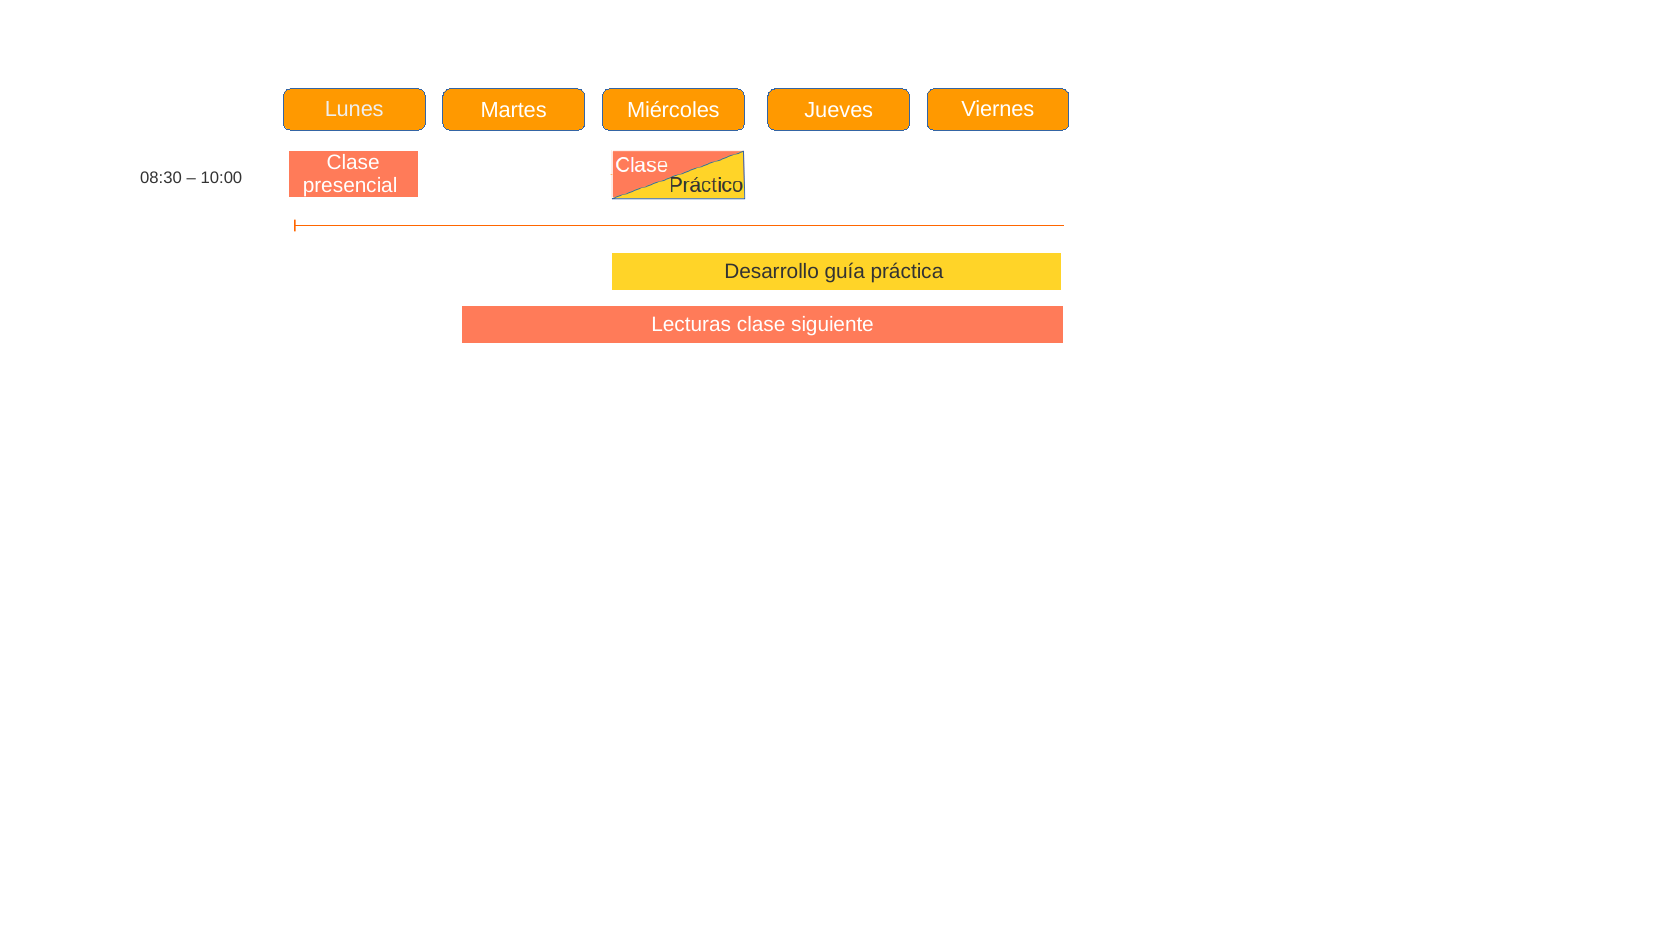

Lunes
Viernes
Martes
Miércoles
Jueves
Clase presencial
08:30 – 10:00
Desarrollo guía práctica
Lecturas clase siguiente